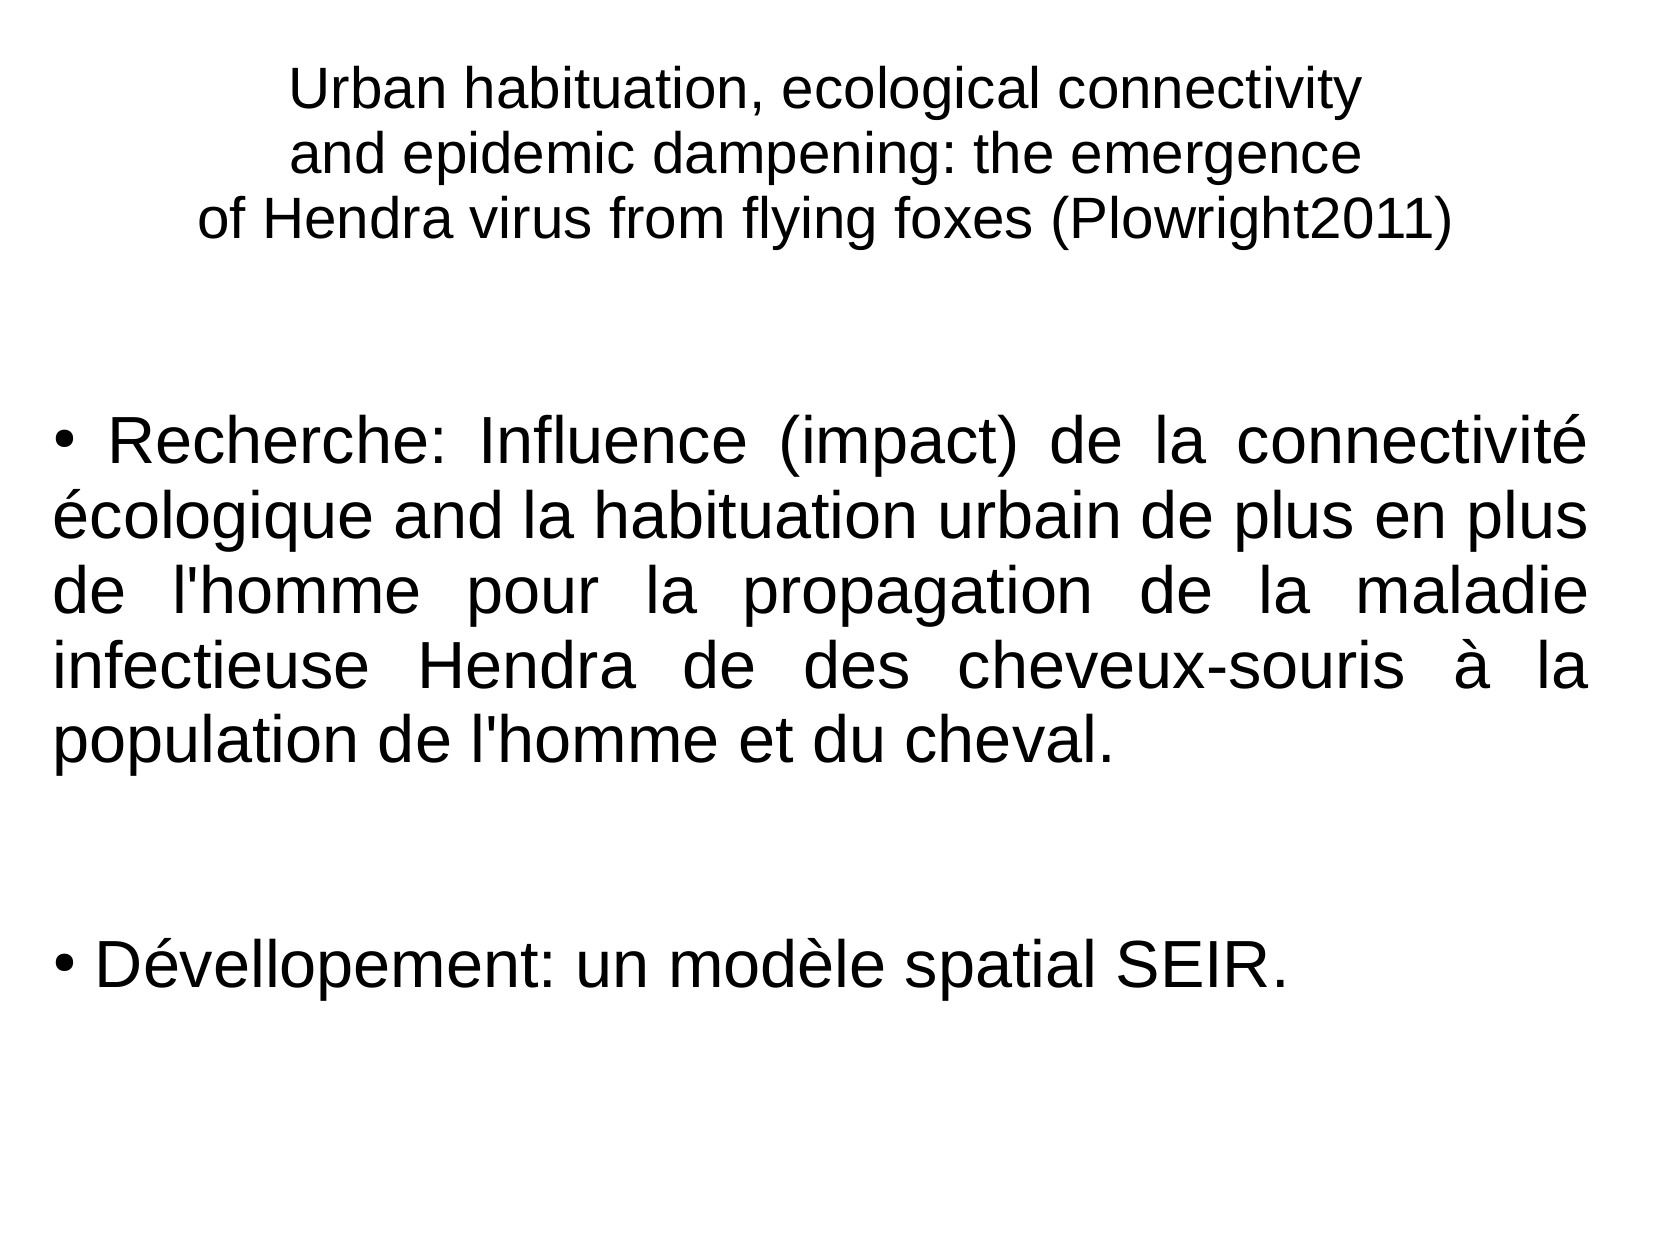

# Urban habituation, ecological connectivity and epidemic dampening: the emergence of Hendra virus from flying foxes (Plowright2011)
 Recherche: Influence (impact) de la connectivité écologique and la habituation urbain de plus en plus de l'homme pour la propagation de la maladie infectieuse Hendra de des cheveux-souris à la population de l'homme et du cheval.
 Dévellopement: un modèle spatial SEIR.